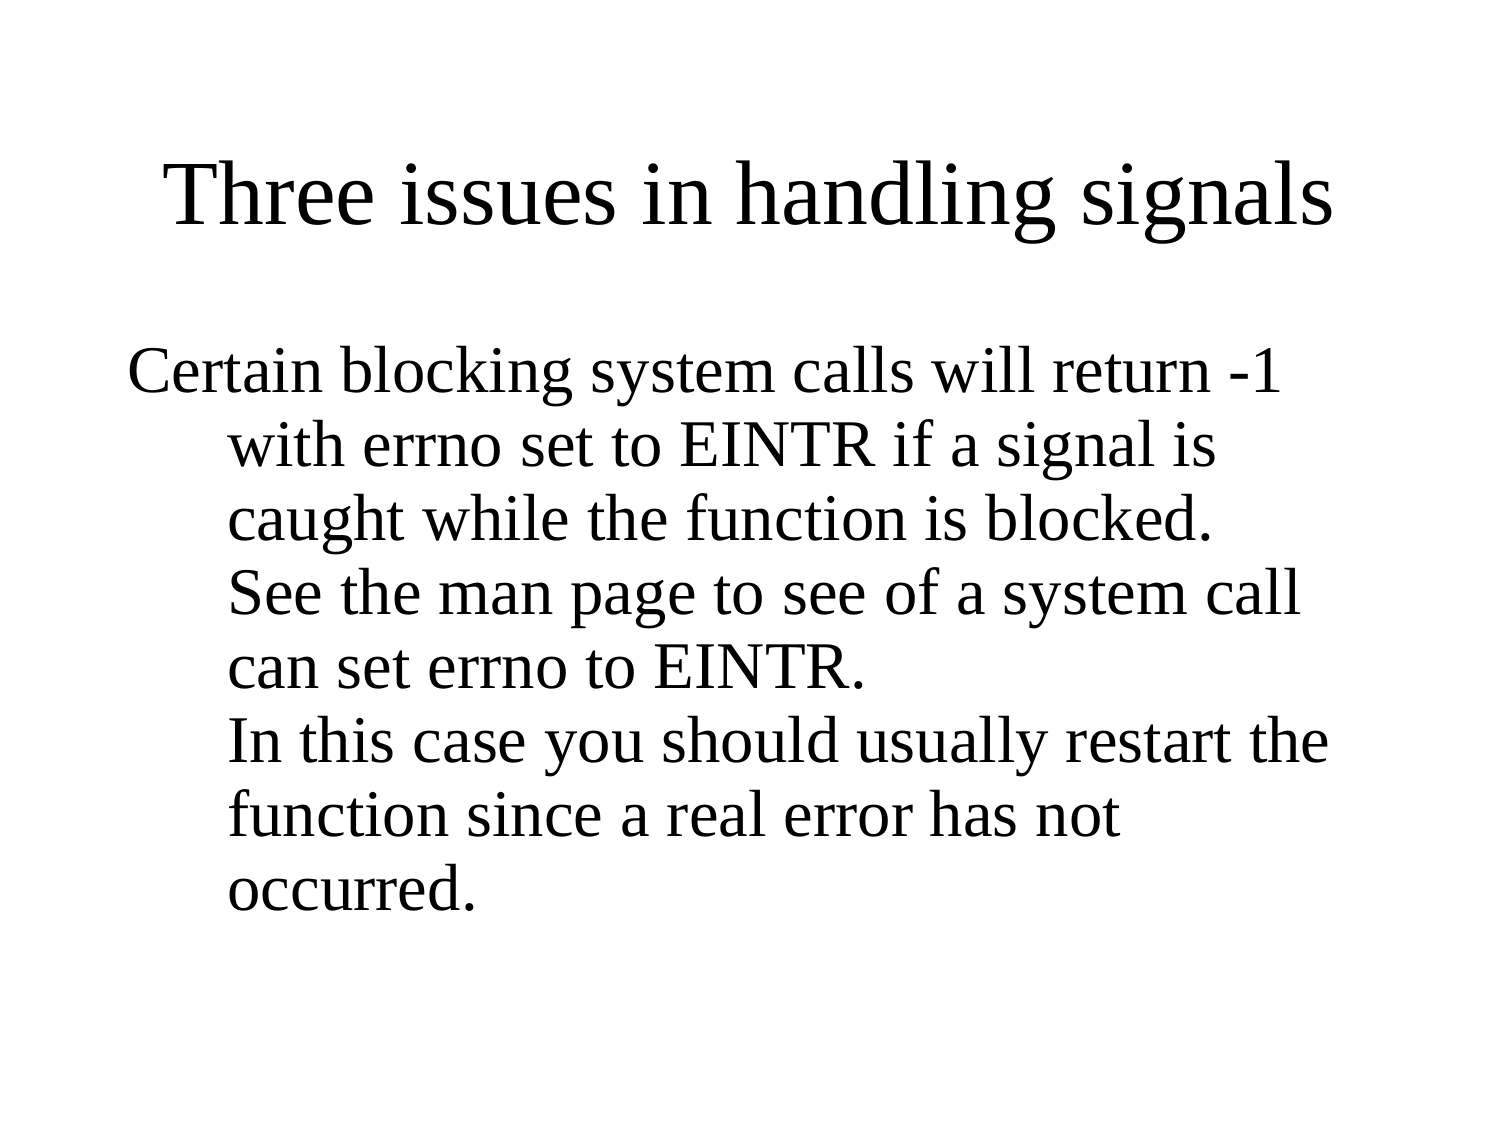

# Three issues in handling signals
Certain blocking system calls will return -1 with errno set to EINTR if a signal is caught while the function is blocked.
See the man page to see of a system call can set errno to EINTR.
In this case you should usually restart the function since a real error has not occurred.